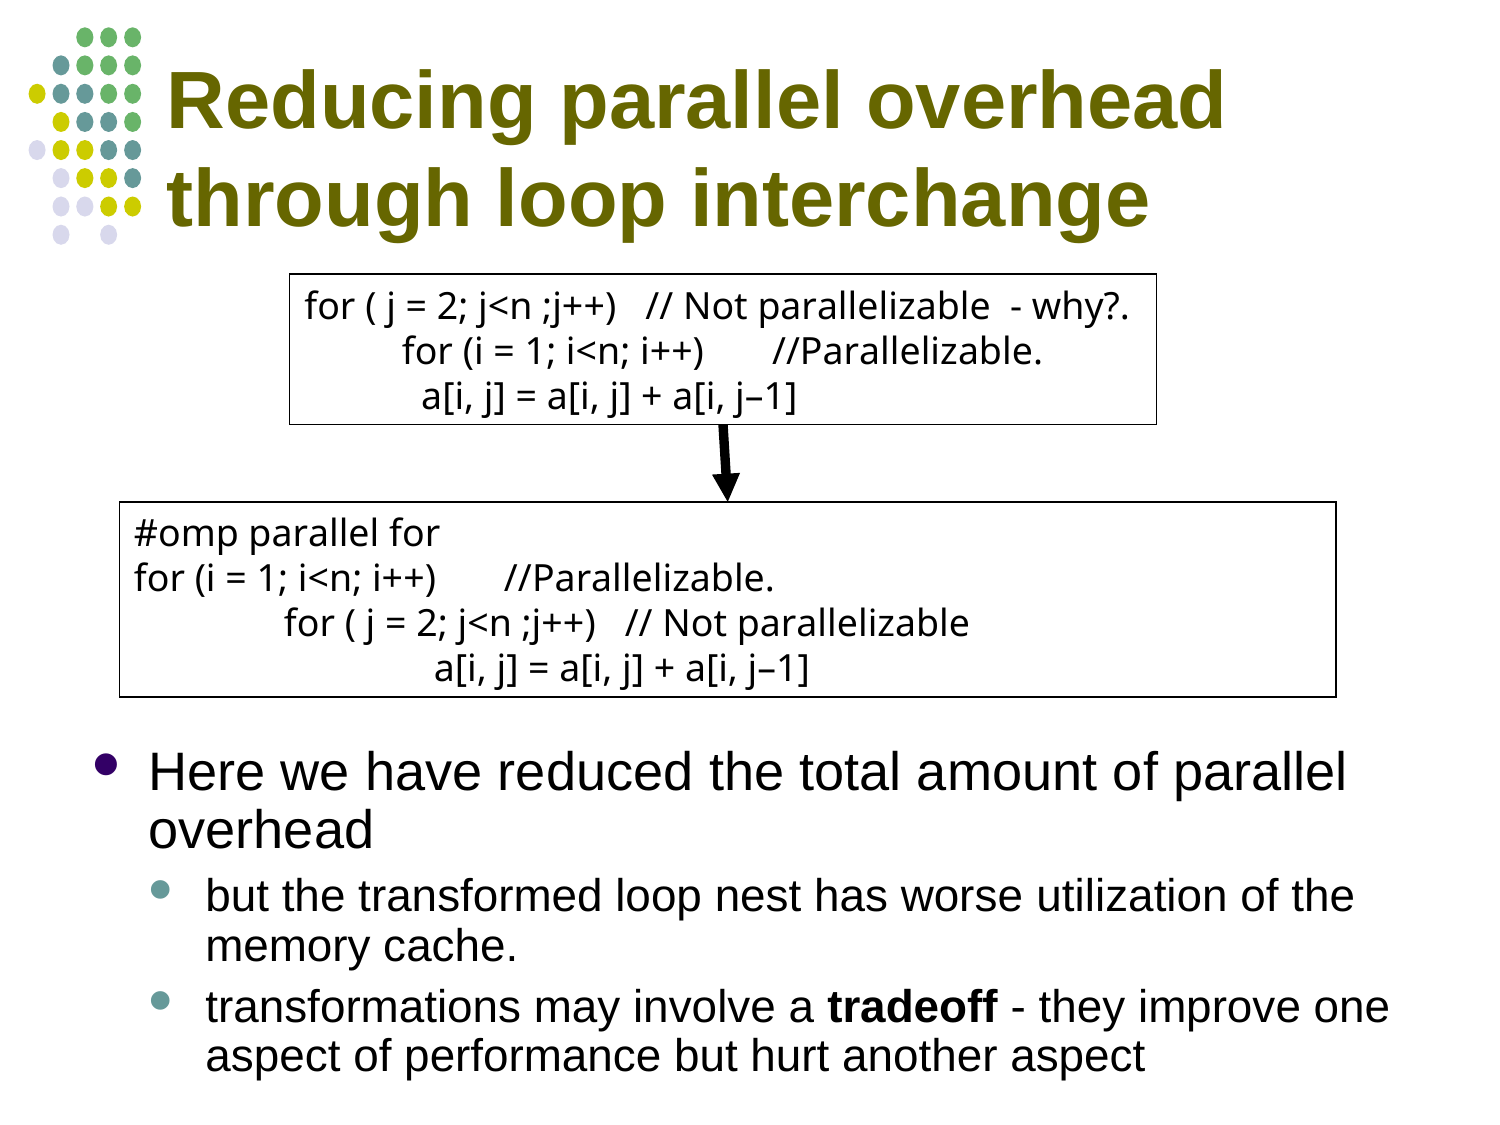

# Reducing parallel overhead through loop interchange
for ( j = 2; j<n ;j++) // Not parallelizable - why?.
 for (i = 1; i<n; i++) //Parallelizable.
 a[i, j] = a[i, j] + a[i, j–1]
#omp parallel for
for (i = 1; i<n; i++) //Parallelizable.
	for ( j = 2; j<n ;j++) // Not parallelizable
		a[i, j] = a[i, j] + a[i, j–1]
Here we have reduced the total amount of parallel overhead
but the transformed loop nest has worse utilization of the memory cache.
transformations may involve a tradeoff - they improve one aspect of performance but hurt another aspect